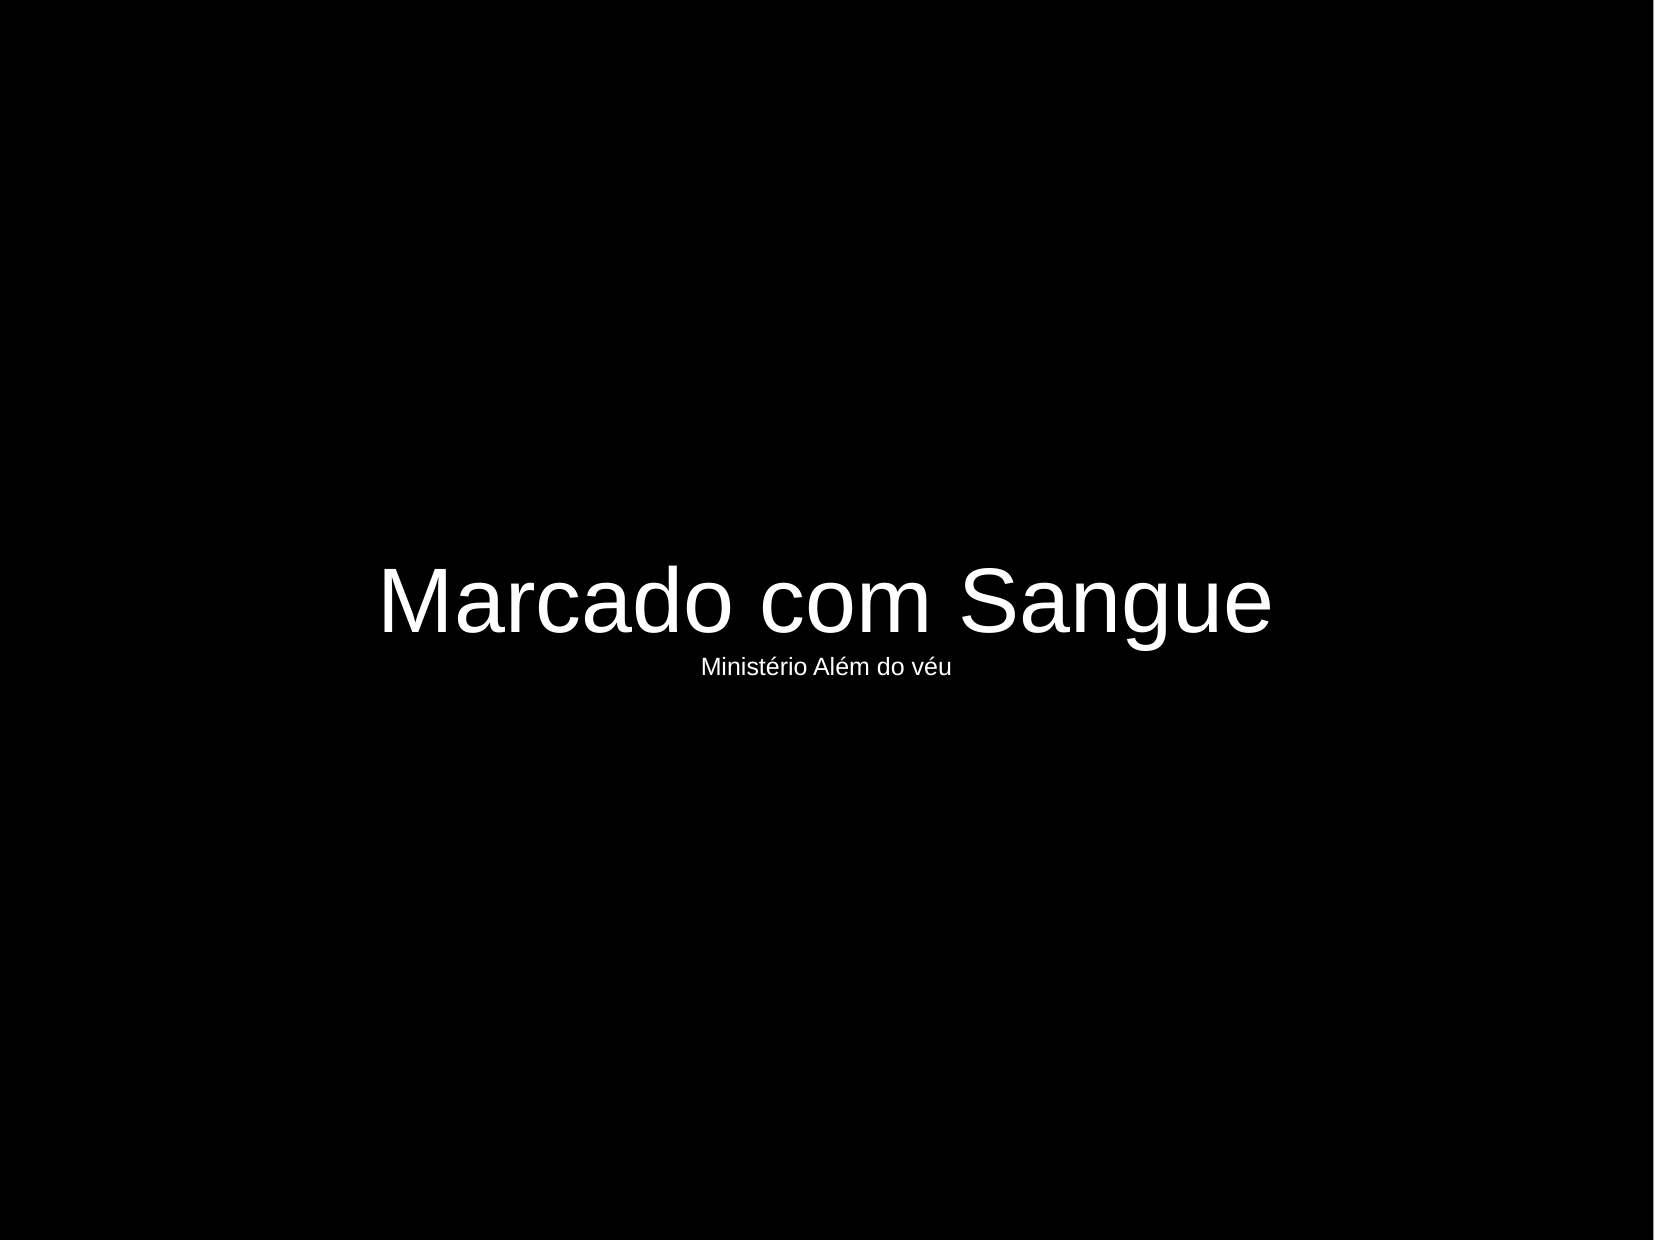

# Marcado com Sangue
Ministério Além do véu